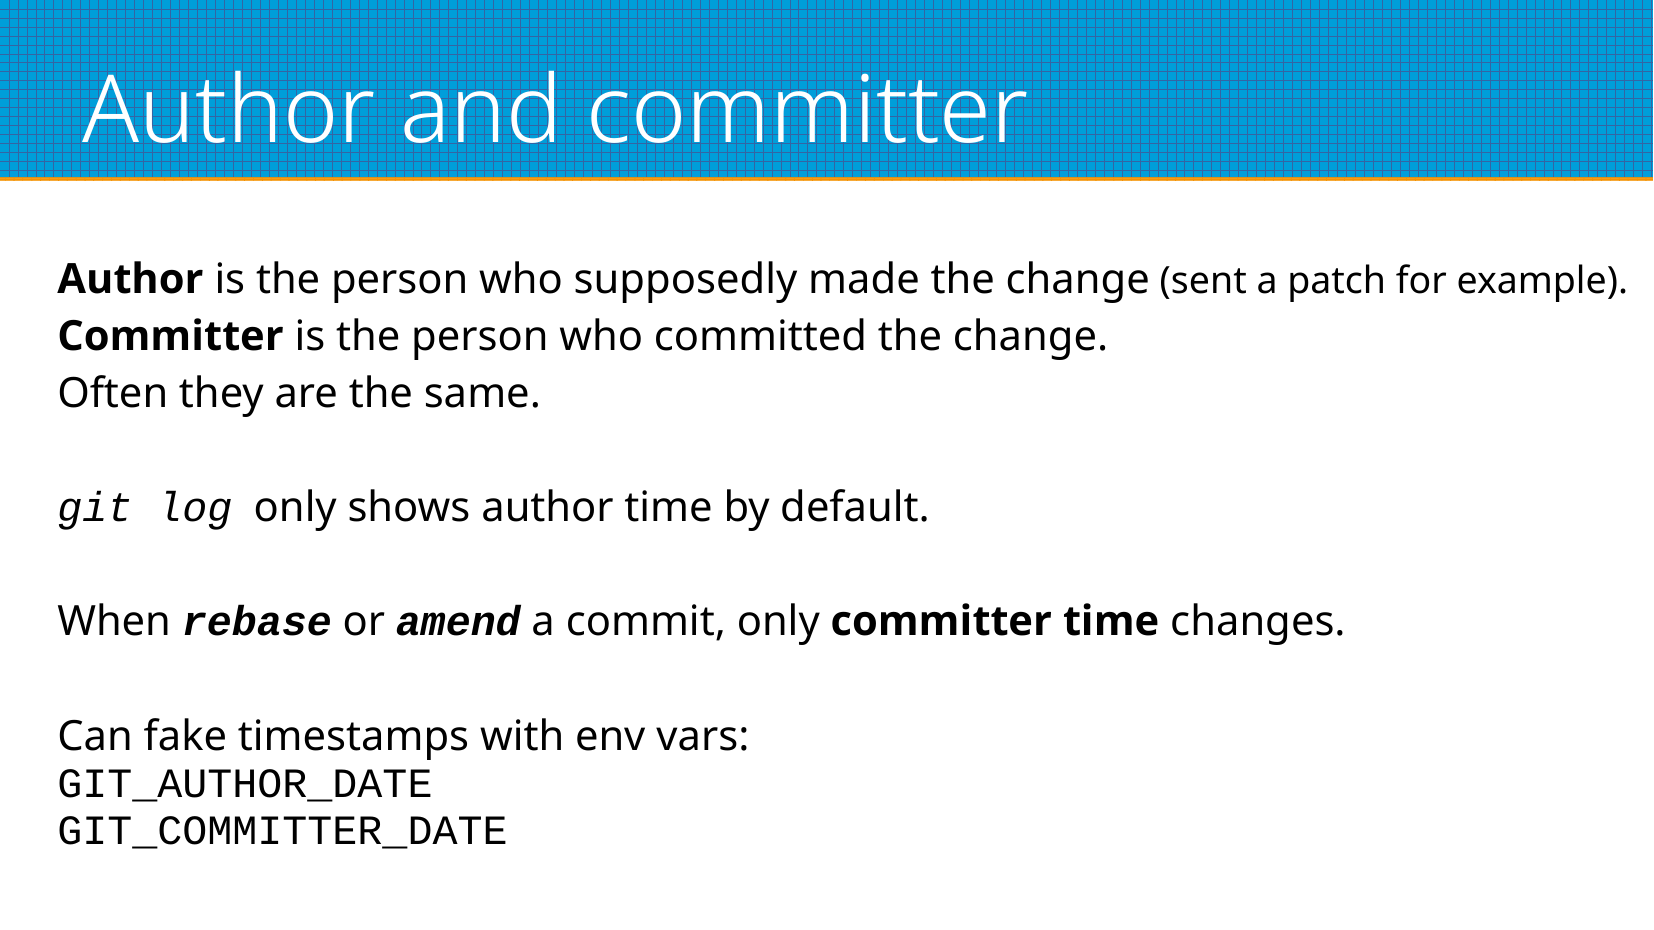

# Author and committer
Author is the person who supposedly made the change (sent a patch for example).
Committer is the person who committed the change.
Often they are the same.
git log only shows author time by default.
When rebase or amend a commit, only committer time changes.
Can fake timestamps with env vars:
GIT_AUTHOR_DATE
GIT_COMMITTER_DATE